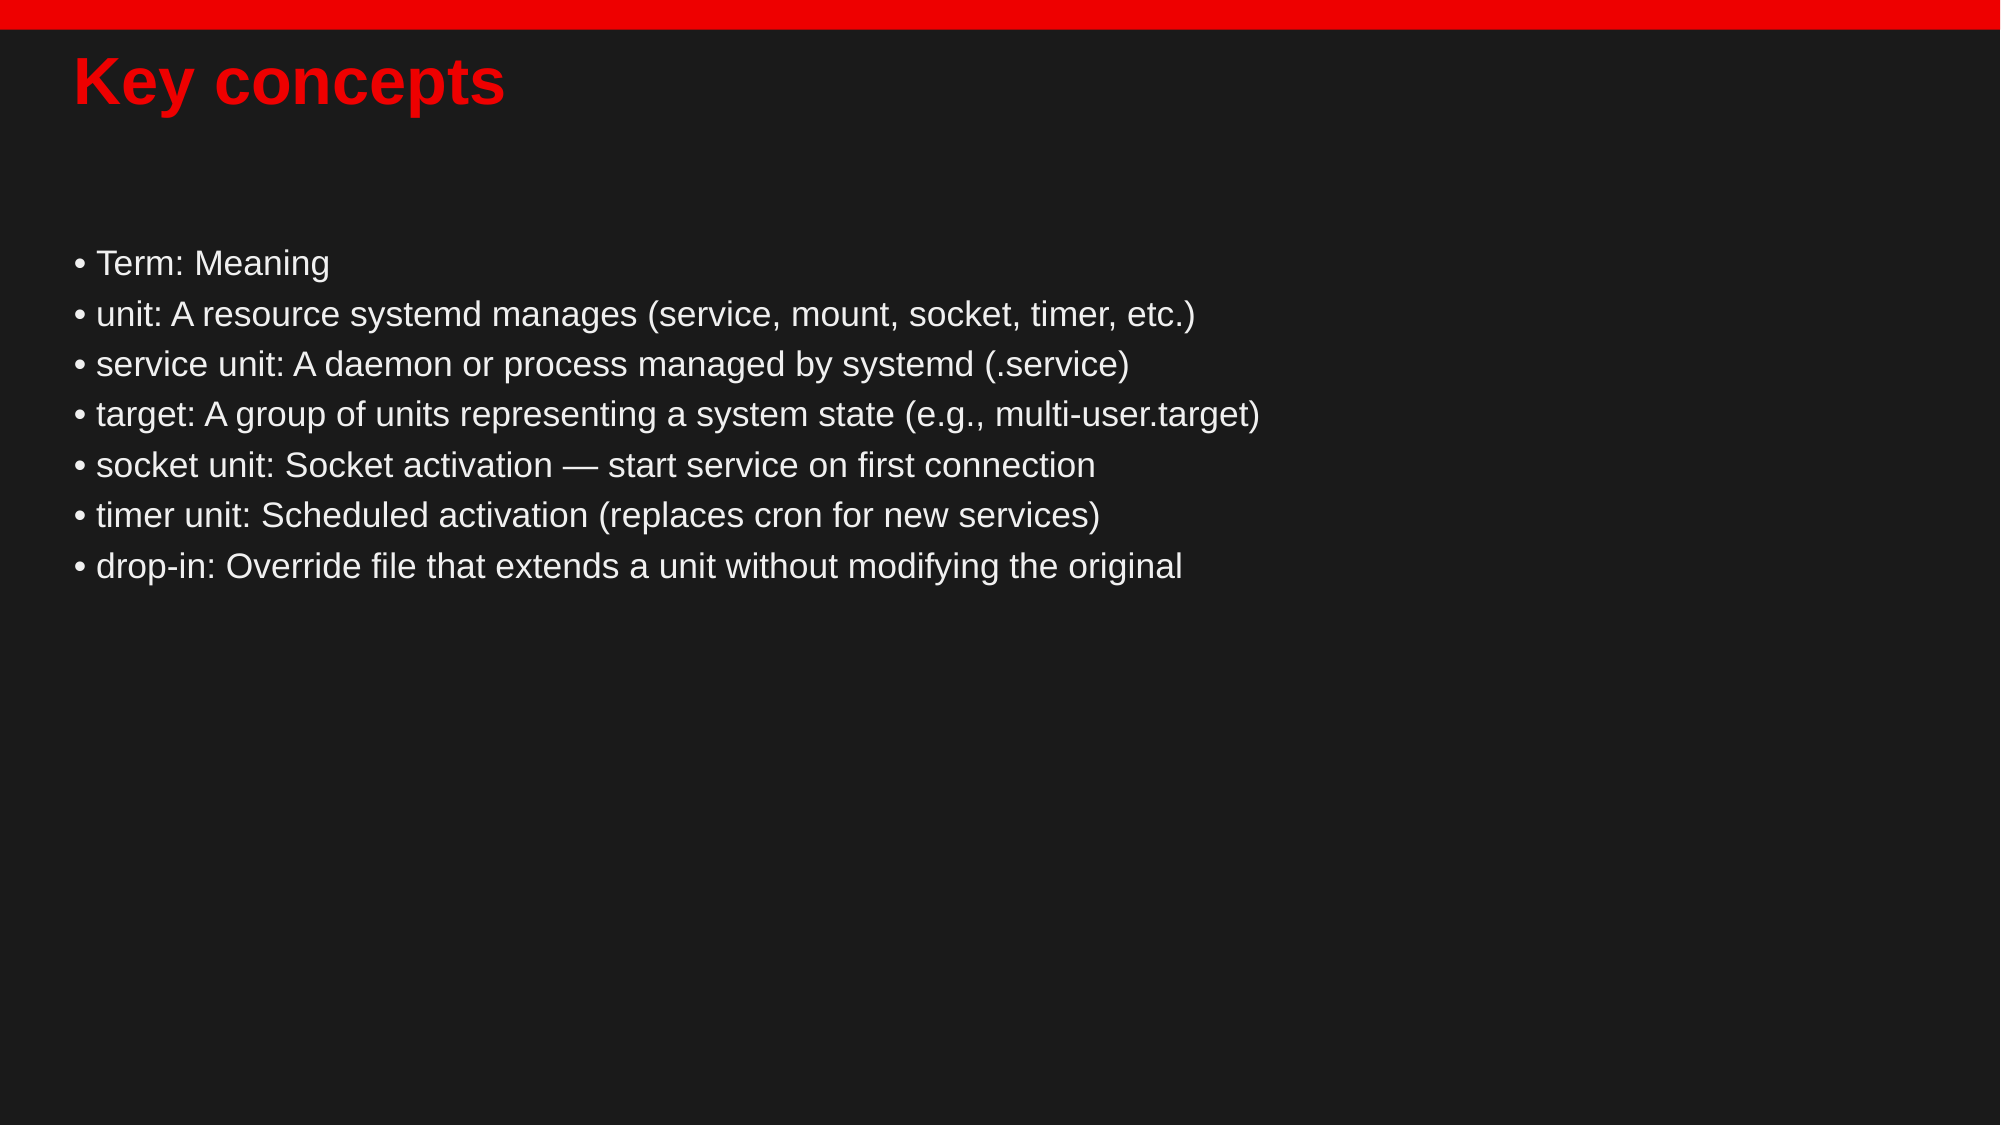

Key concepts
• Term: Meaning
• unit: A resource systemd manages (service, mount, socket, timer, etc.)
• service unit: A daemon or process managed by systemd (.service)
• target: A group of units representing a system state (e.g., multi-user.target)
• socket unit: Socket activation — start service on first connection
• timer unit: Scheduled activation (replaces cron for new services)
• drop-in: Override file that extends a unit without modifying the original